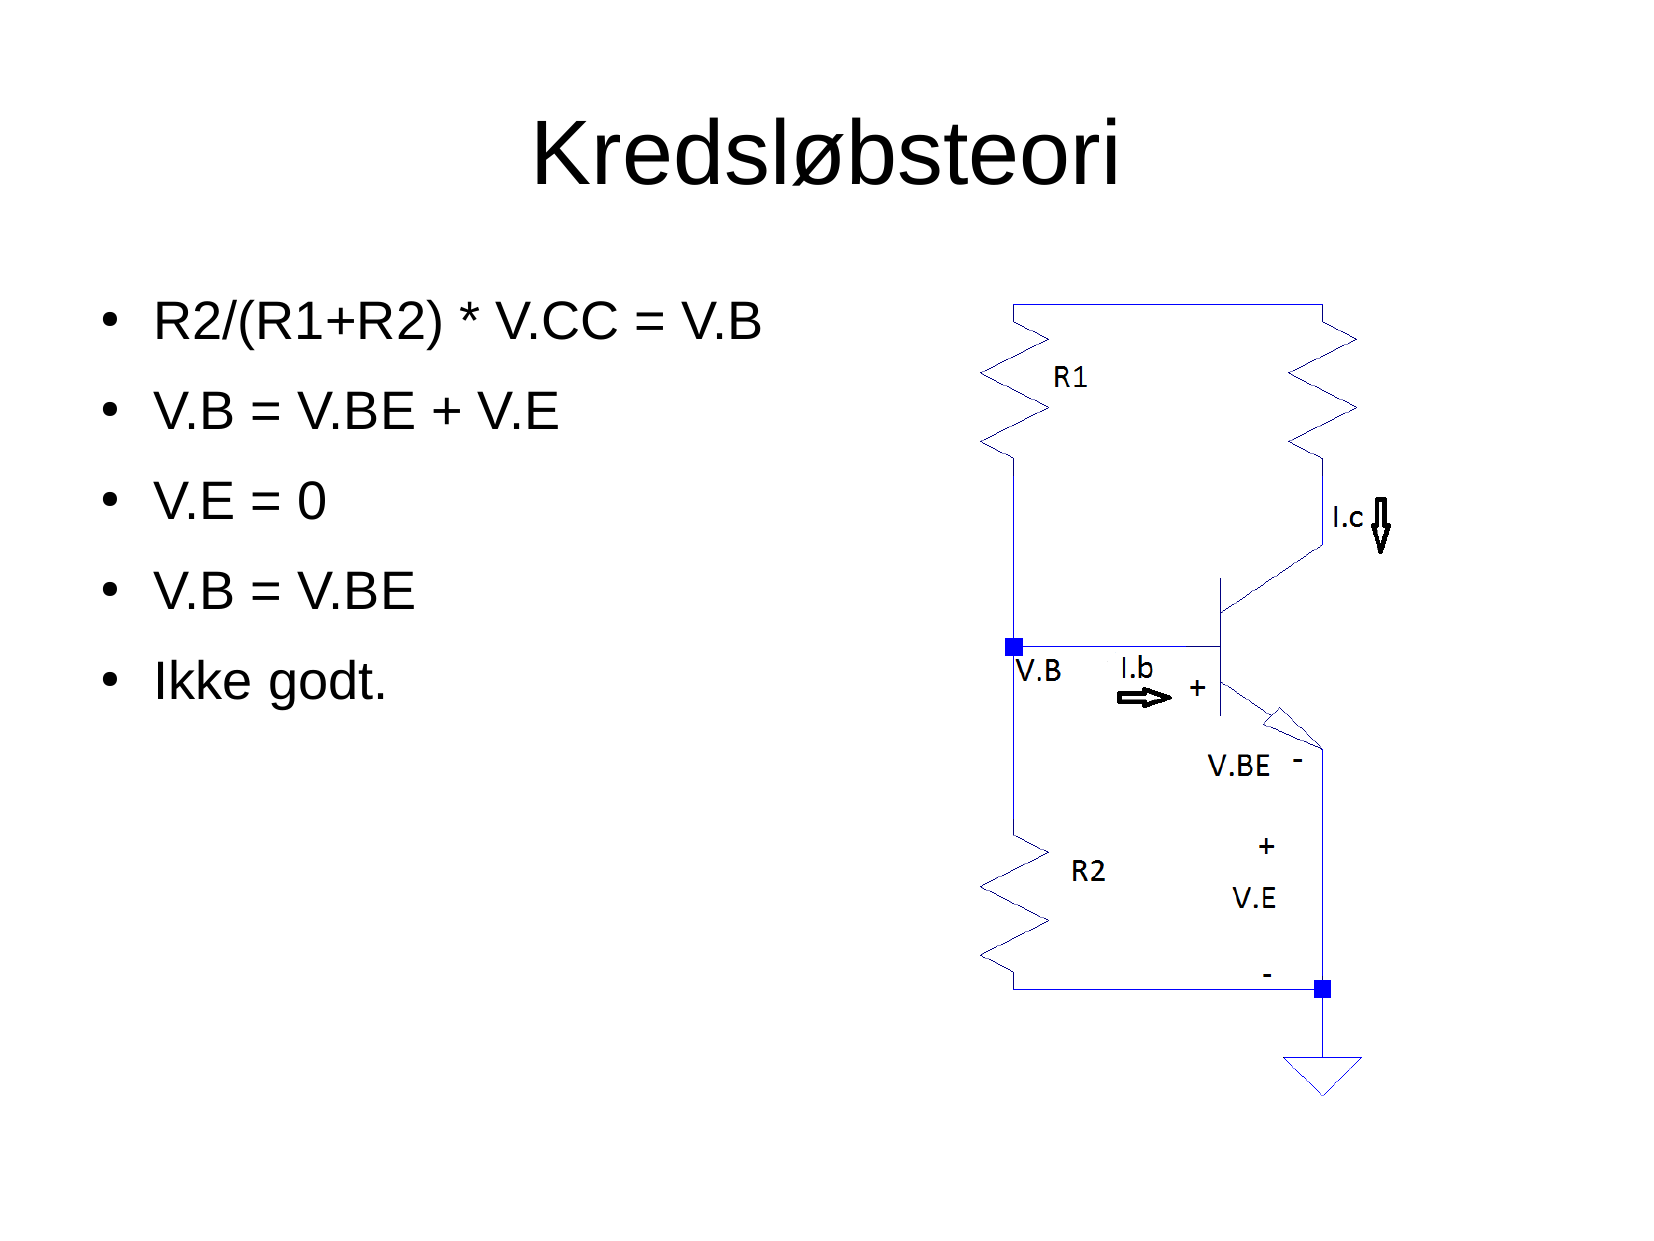

# Kredsløbsteori
R2/(R1+R2) * V.CC = V.B
V.B = V.BE + V.E
V.E = 0
V.B = V.BE
Ikke godt.